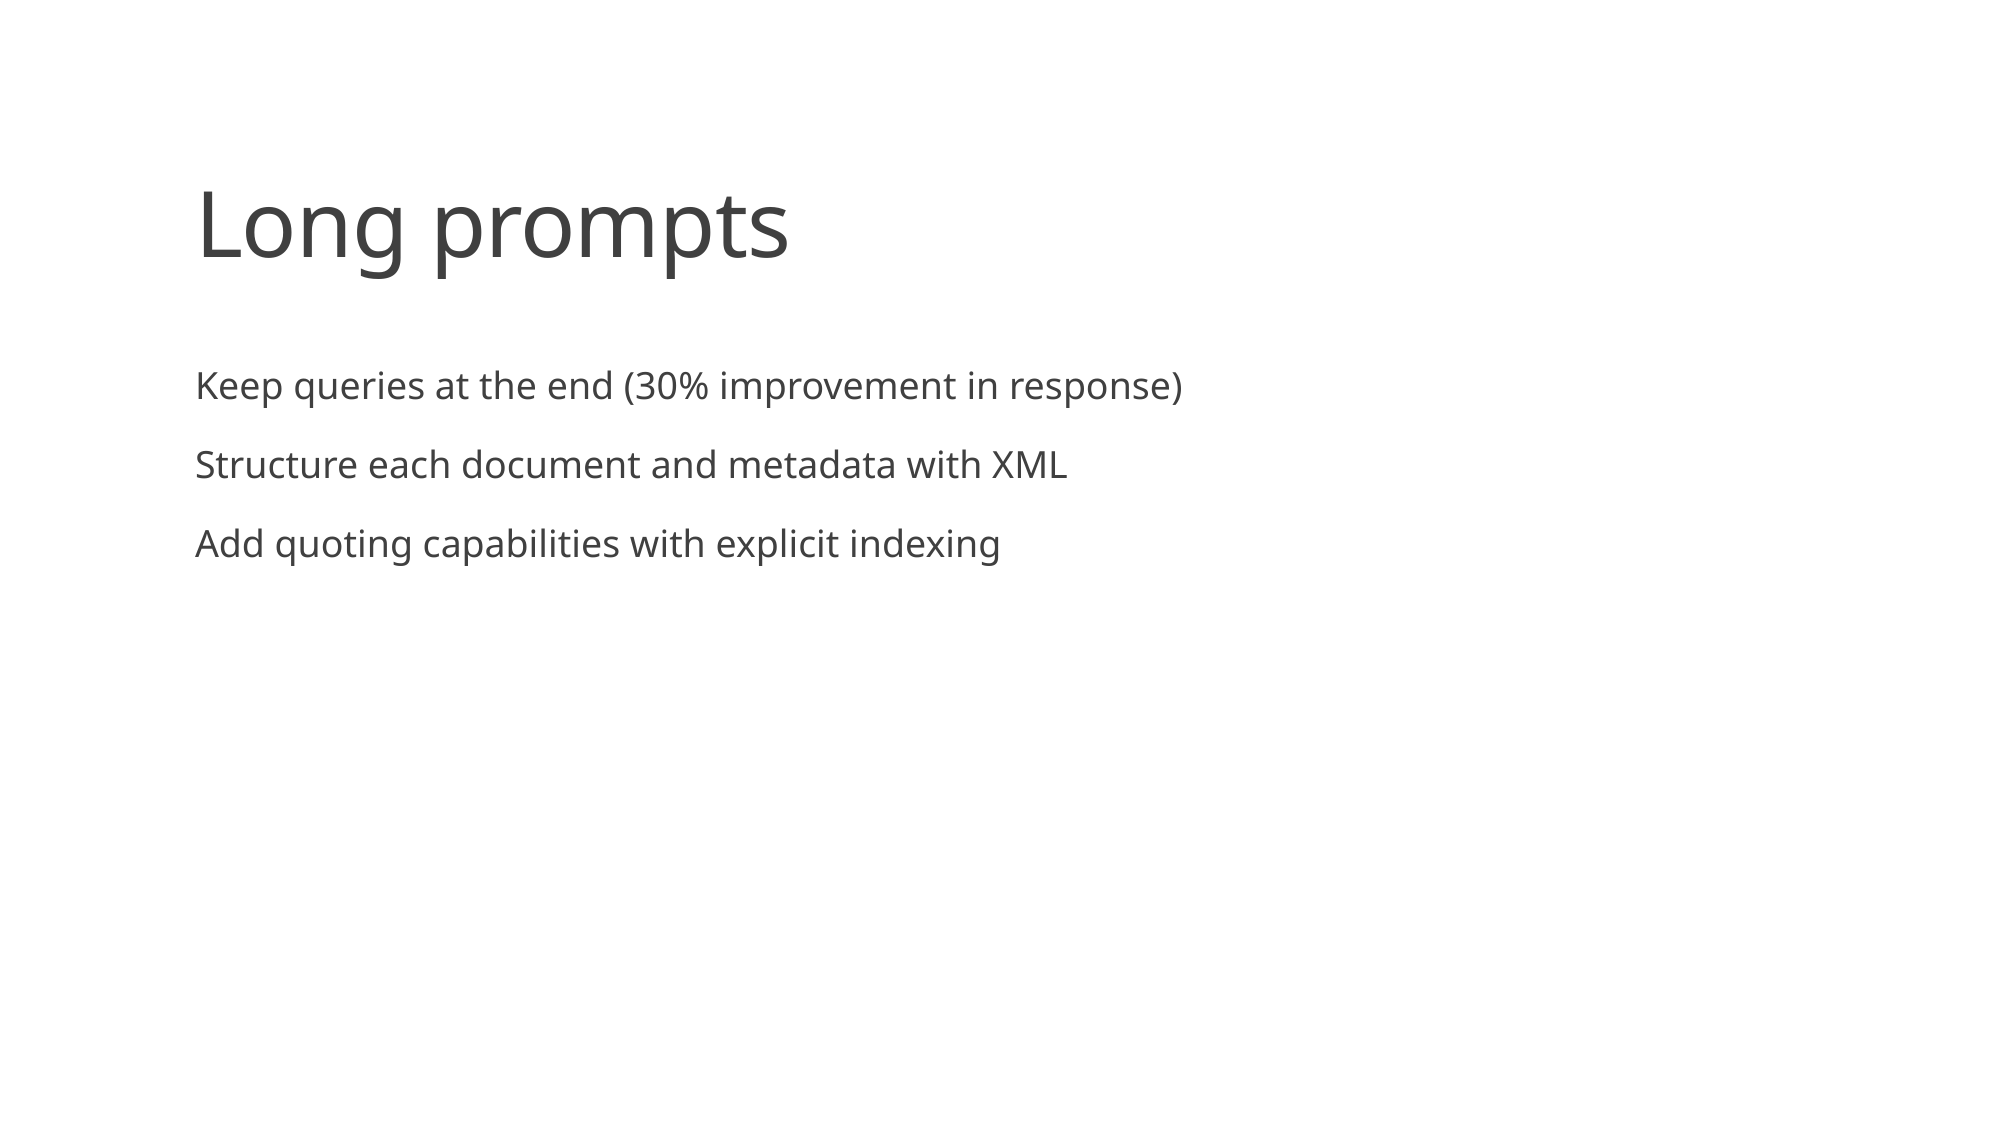

# Long prompts
Keep queries at the end (30% improvement in response)
Structure each document and metadata with XML
Add quoting capabilities with explicit indexing